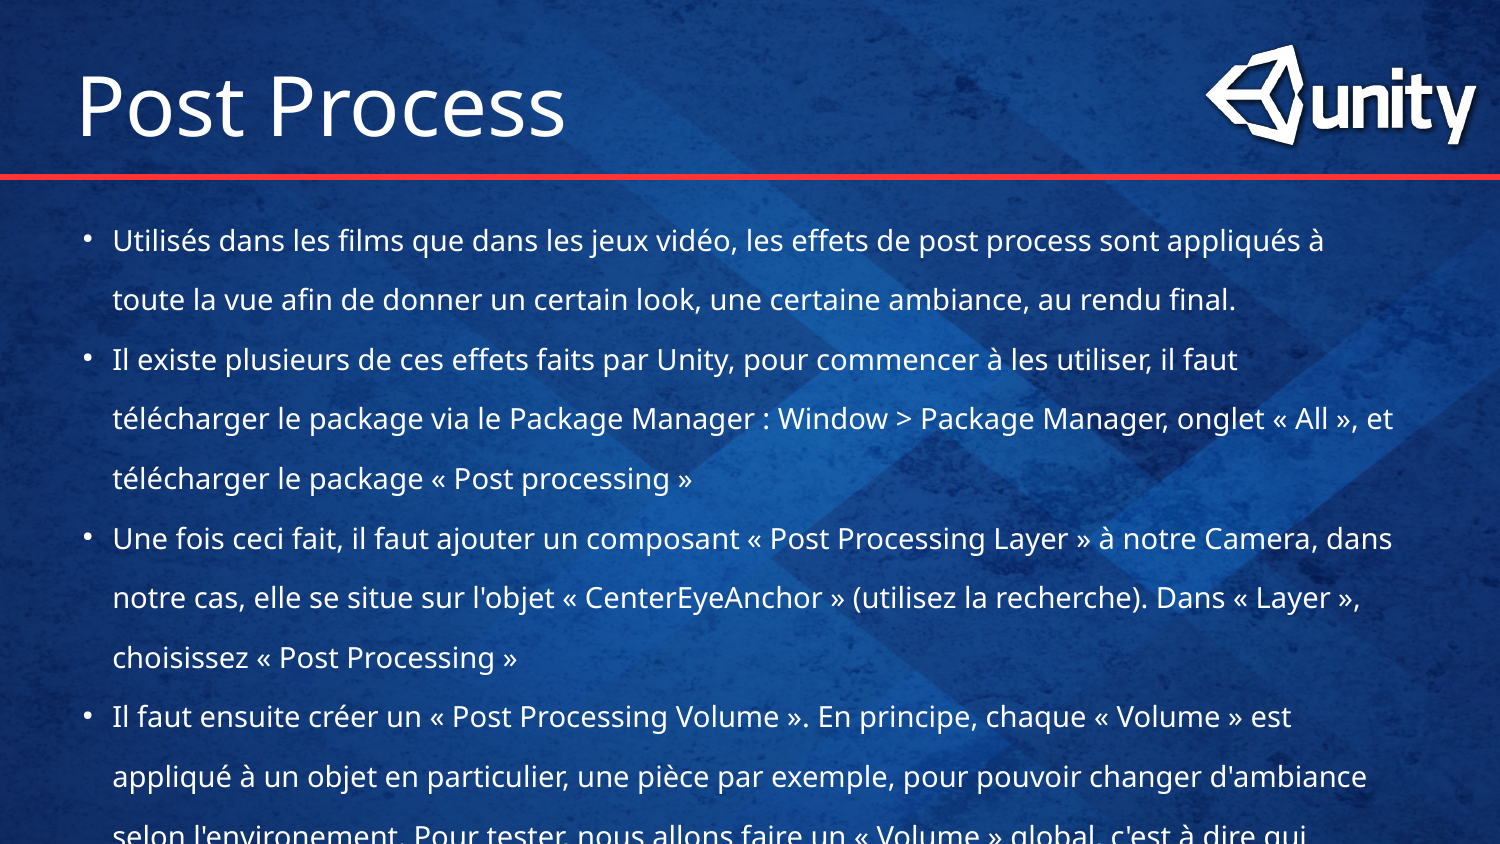

# Post Process
Utilisés dans les films que dans les jeux vidéo, les effets de post process sont appliqués à toute la vue afin de donner un certain look, une certaine ambiance, au rendu final.
Il existe plusieurs de ces effets faits par Unity, pour commencer à les utiliser, il faut télécharger le package via le Package Manager : Window > Package Manager, onglet « All », et télécharger le package « Post processing »
Une fois ceci fait, il faut ajouter un composant « Post Processing Layer » à notre Camera, dans notre cas, elle se situe sur l'objet « CenterEyeAnchor » (utilisez la recherche). Dans « Layer », choisissez « Post Processing »
Il faut ensuite créer un « Post Processing Volume ». En principe, chaque « Volume » est appliqué à un objet en particulier, une pièce par exemple, pour pouvoir changer d'ambiance selon l'environement. Pour tester, nous allons faire un « Volume » global, c'est à dire qui s'applique à toute la scène.